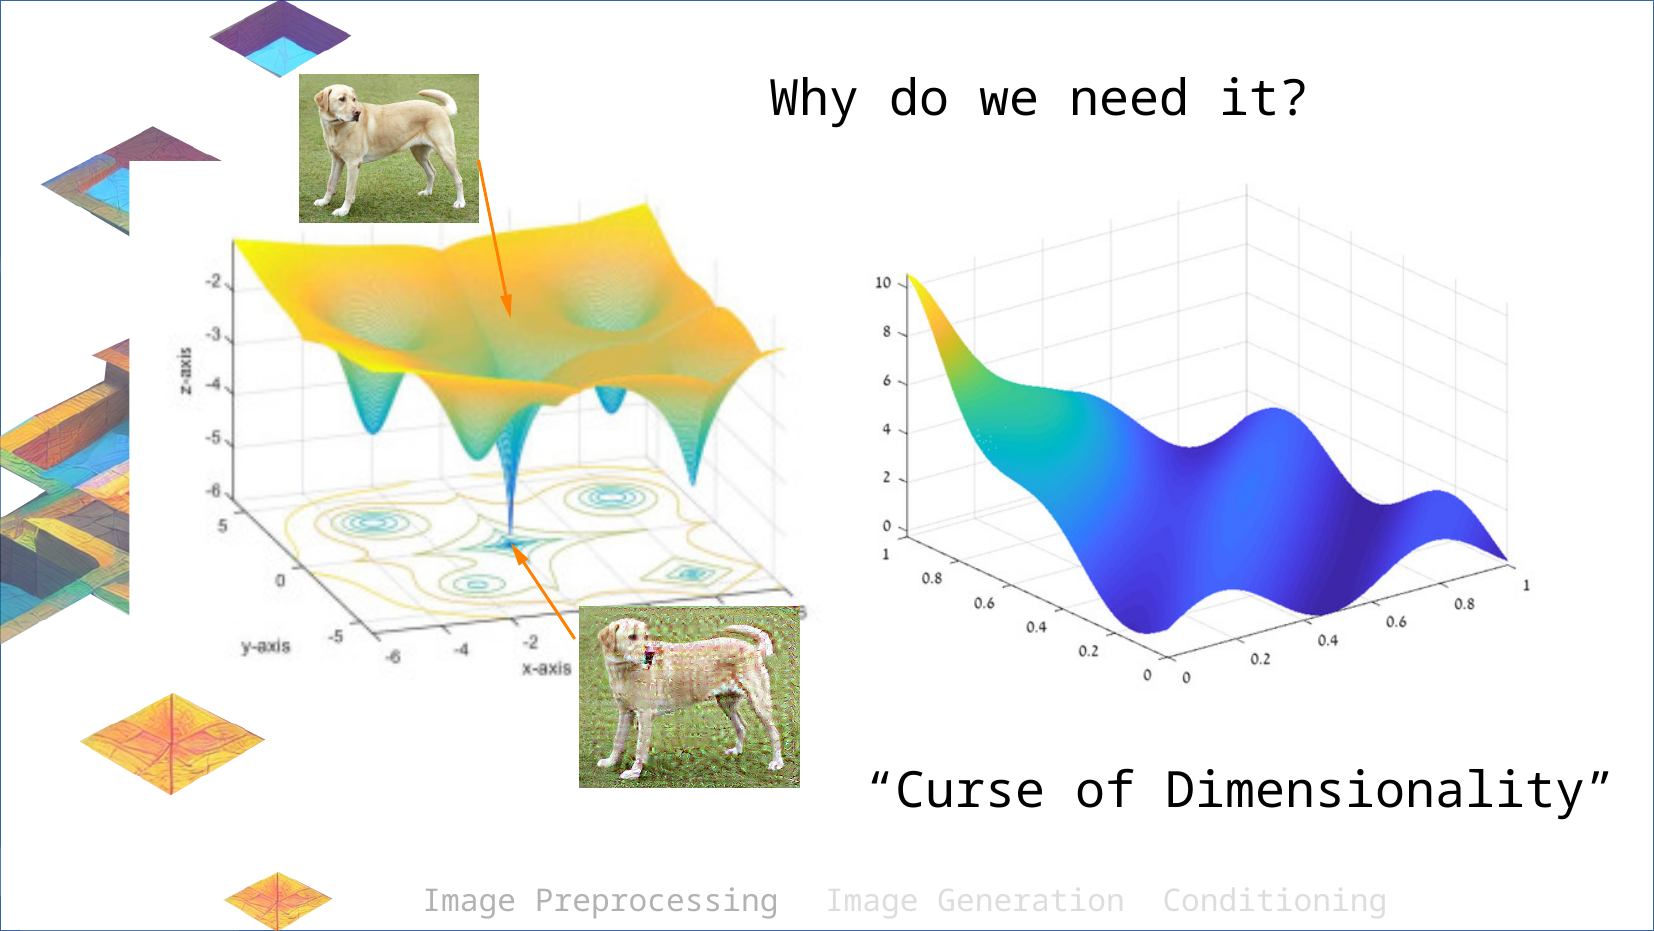

Why do we need it?
“Curse of Dimensionality”
# Image Preprocessing
Image Generation
Conditioning